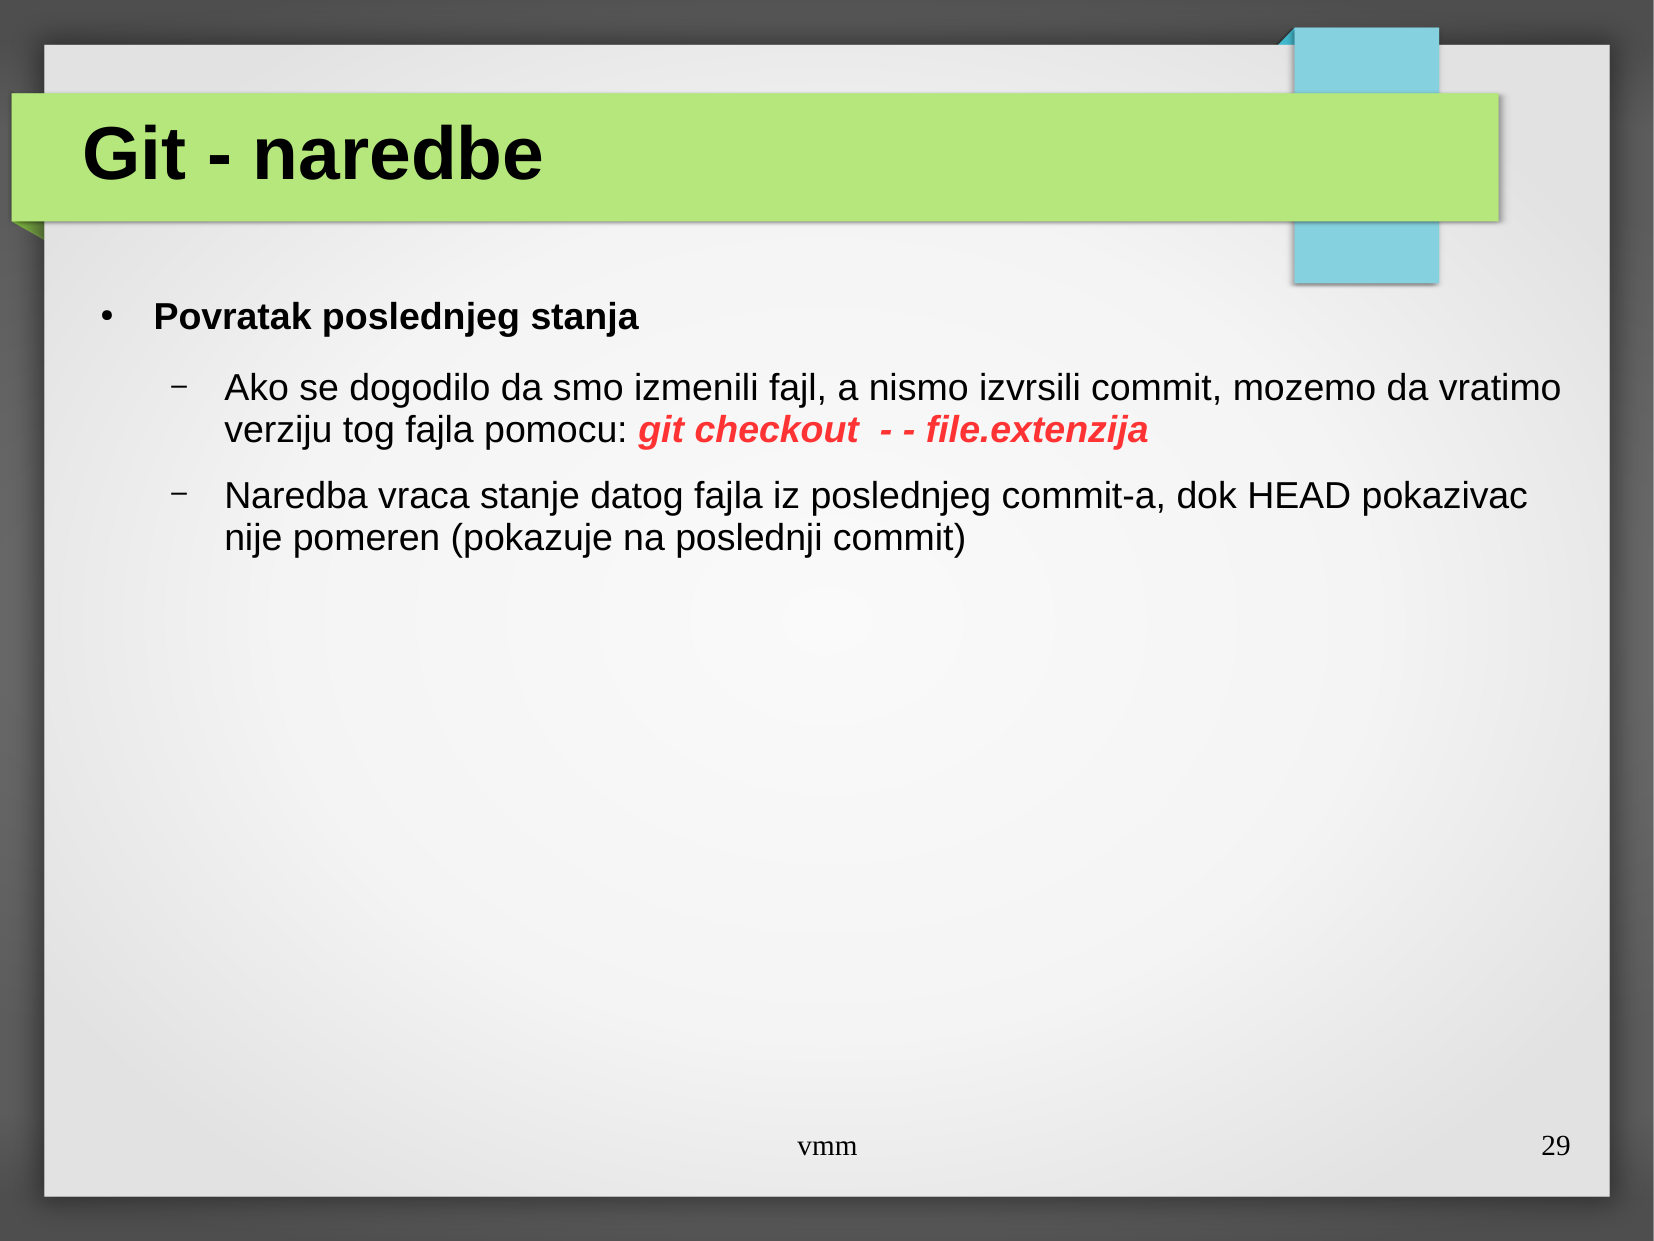

# Git - naredbe
Povratak poslednjeg stanja
Ako se dogodilo da smo izmenili fajl, a nismo izvrsili commit, mozemo da vratimo verziju tog fajla pomocu: git checkout - - file.extenzija
Naredba vraca stanje datog fajla iz poslednjeg commit-a, dok HEAD pokazivac nije pomeren (pokazuje na poslednji commit)
vmm
29